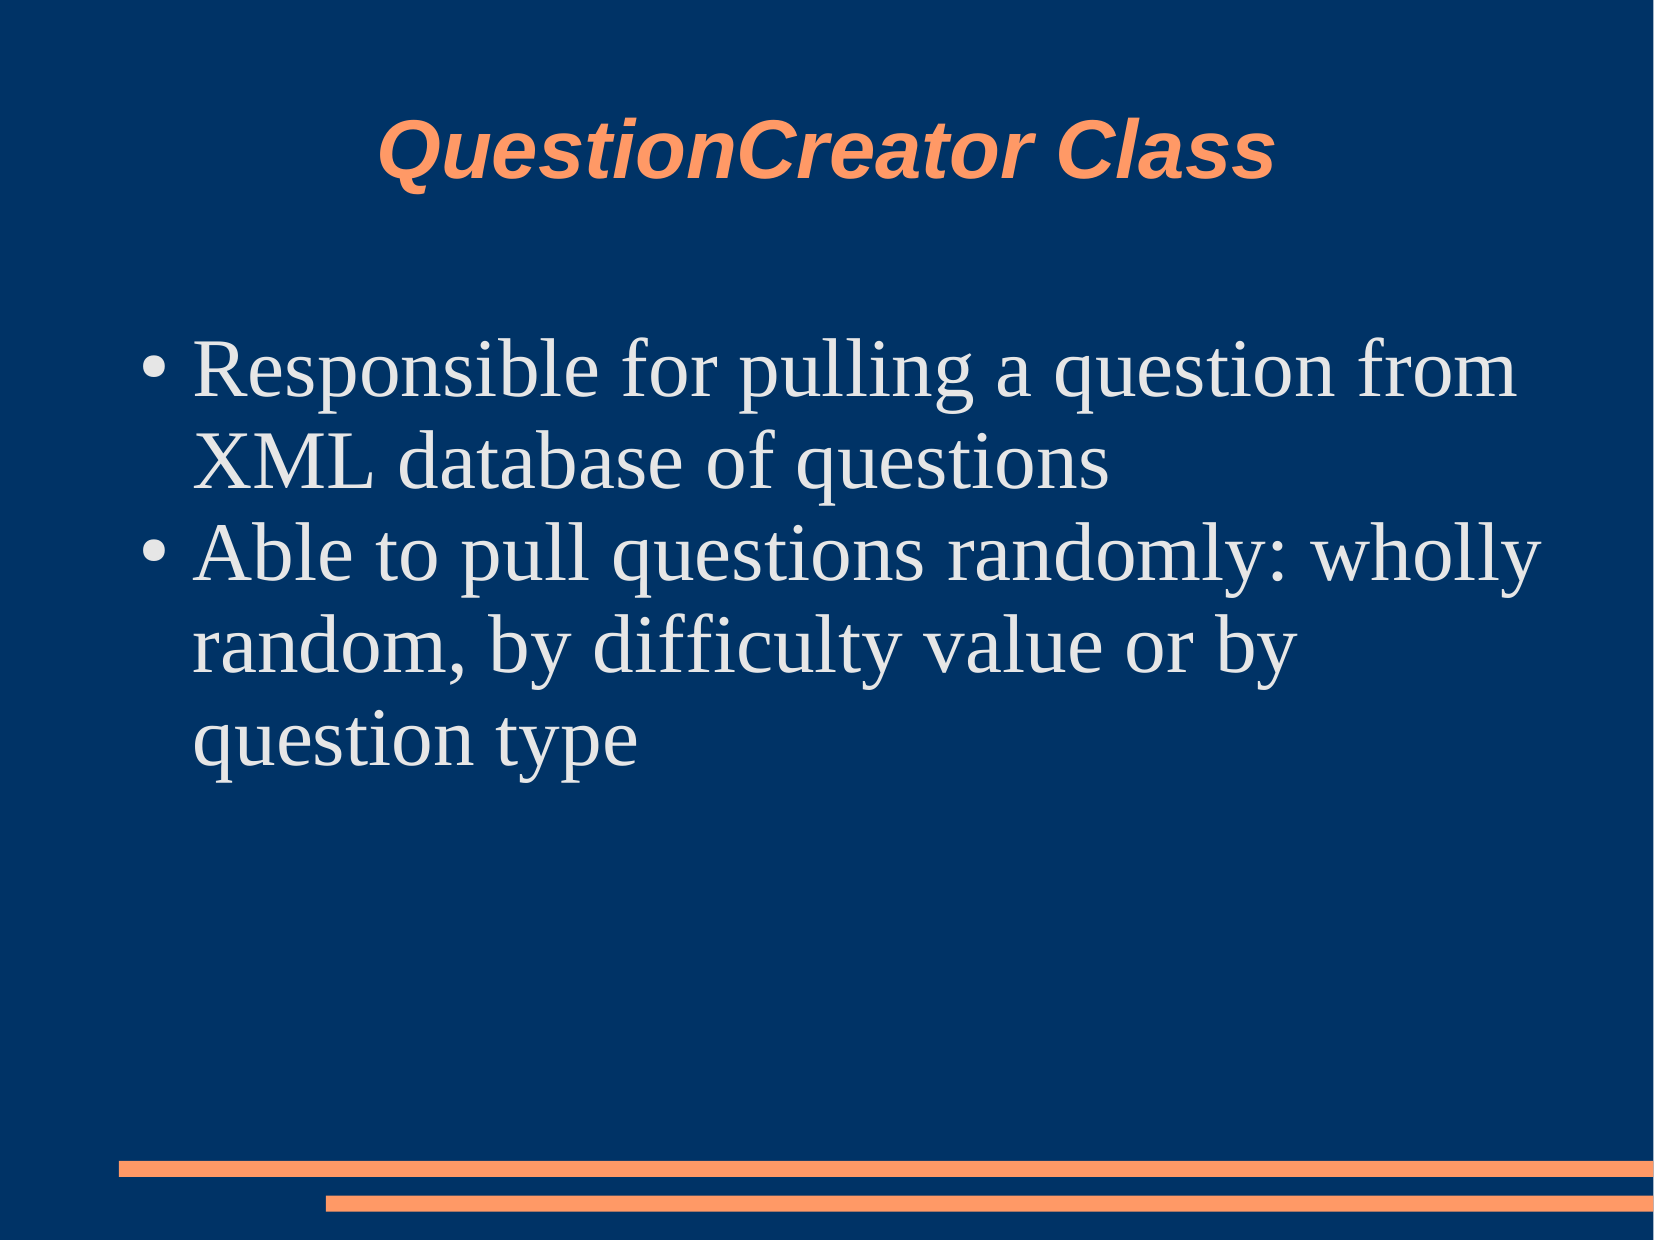

# QuestionCreator Class
Responsible for pulling a question from XML database of questions
Able to pull questions randomly: wholly random, by difficulty value or by question type